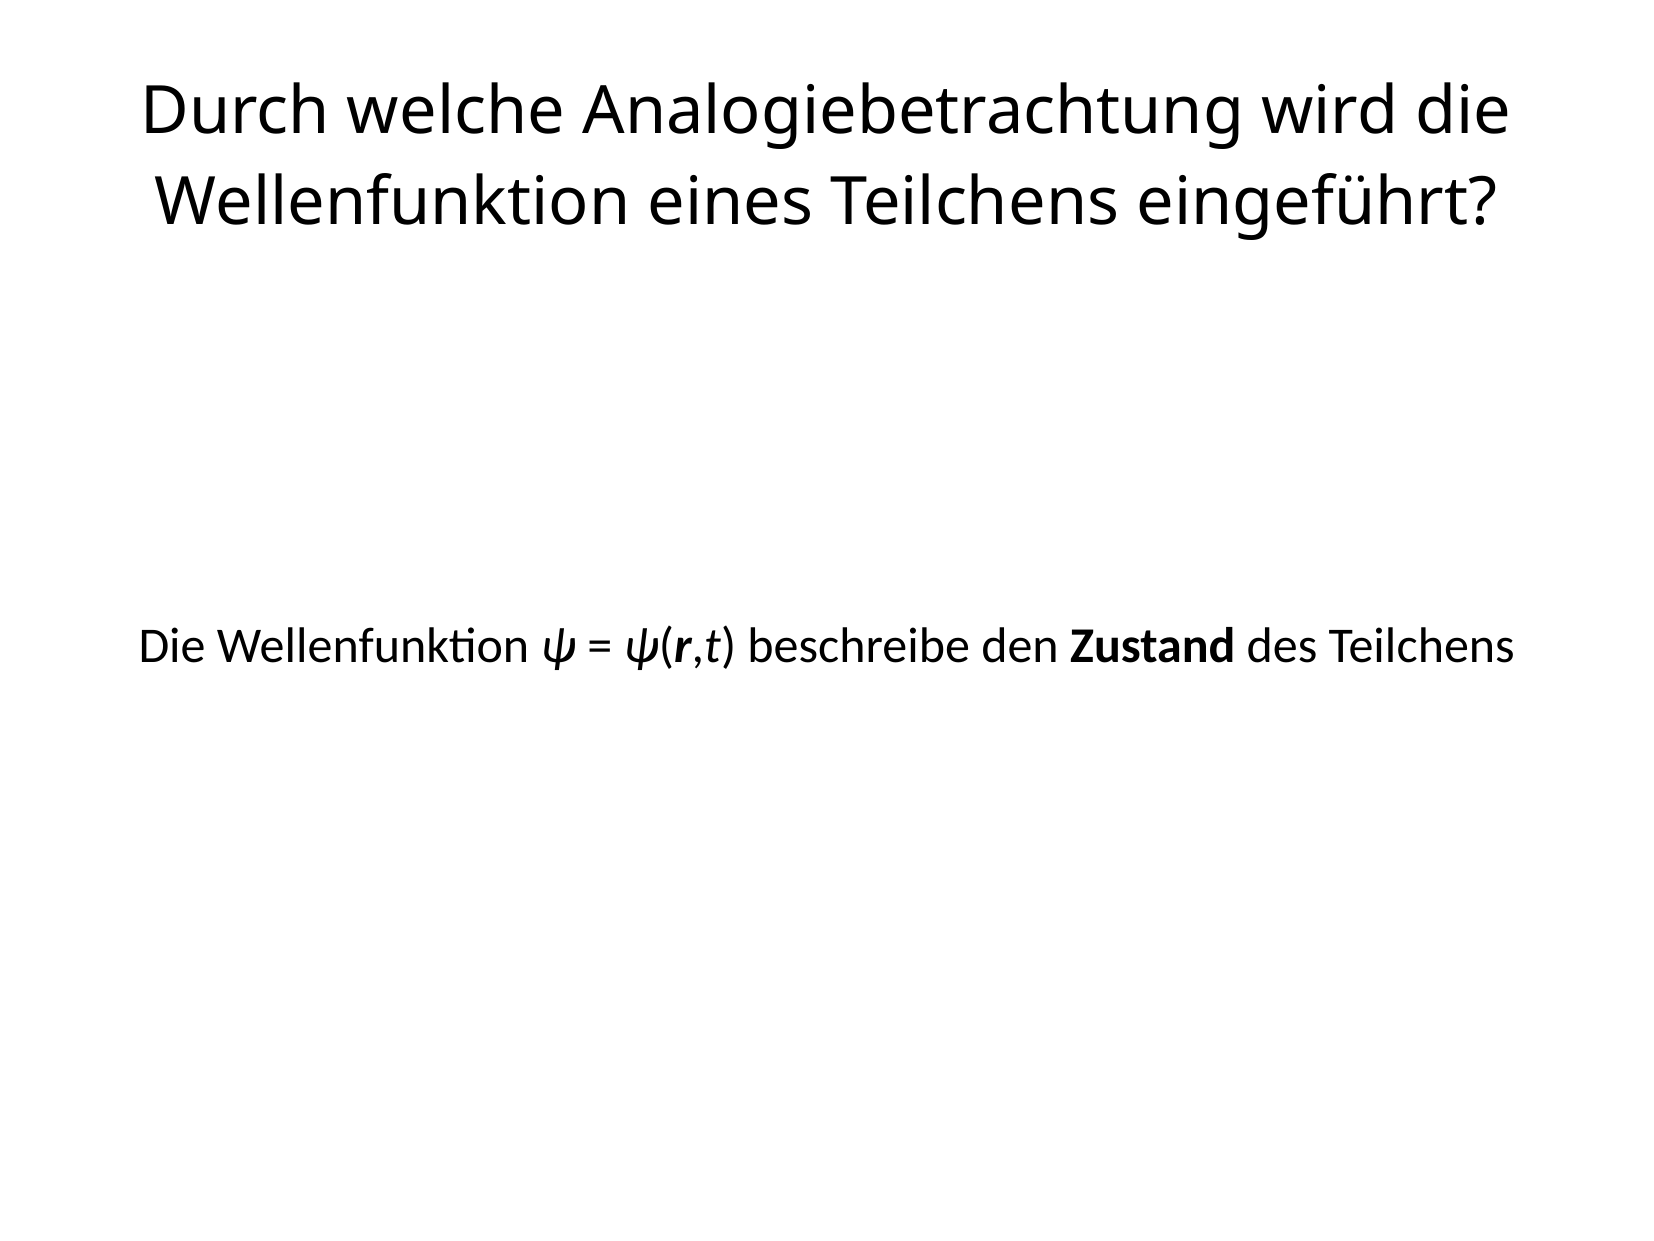

# Durch welche Analogiebetrachtung wird die Wellenfunktion eines Teilchens eingeführt?
Die Wellenfunktion ψ = ψ(r,t) beschreibe den Zustand des Teilchens